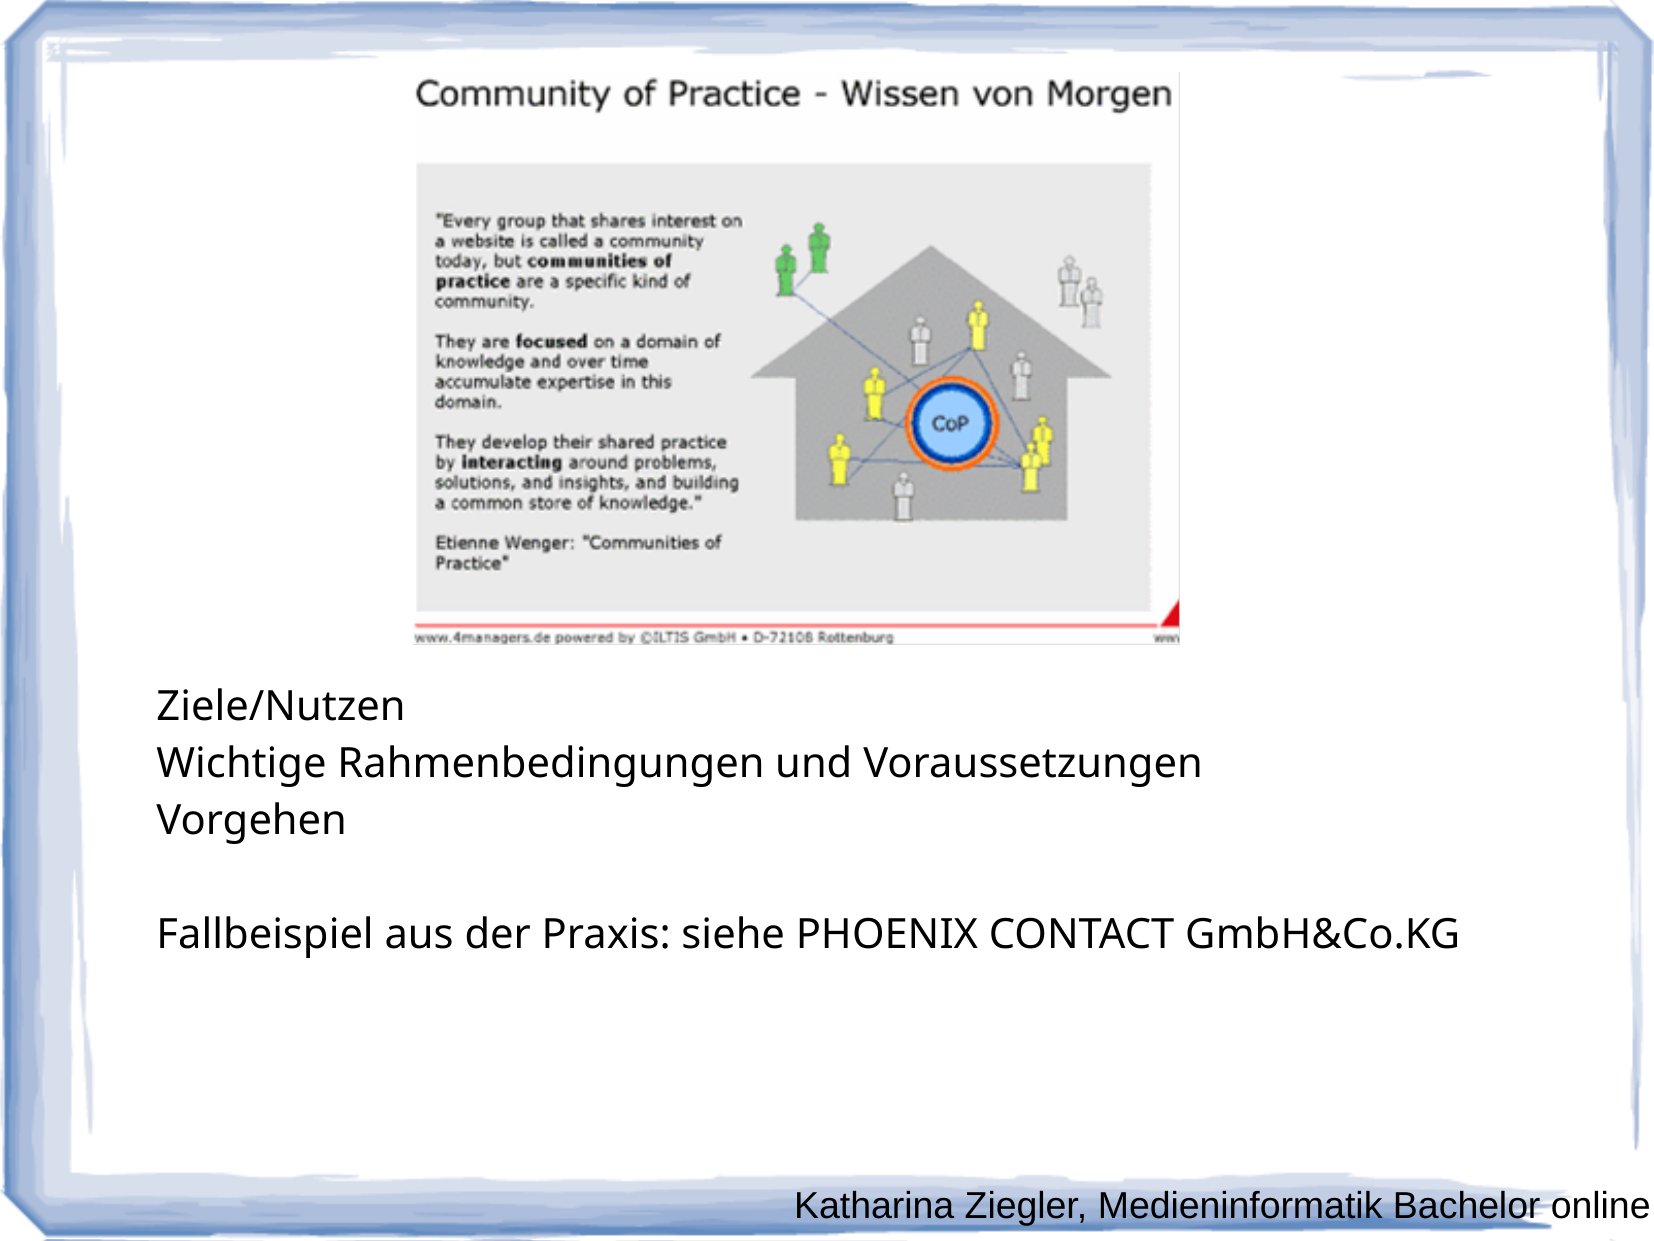

Ziele/Nutzen
Wichtige Rahmenbedingungen und Voraussetzungen
Vorgehen
Fallbeispiel aus der Praxis: siehe PHOENIX CONTACT GmbH&Co.KG
Katharina Ziegler, Medieninformatik Bachelor online